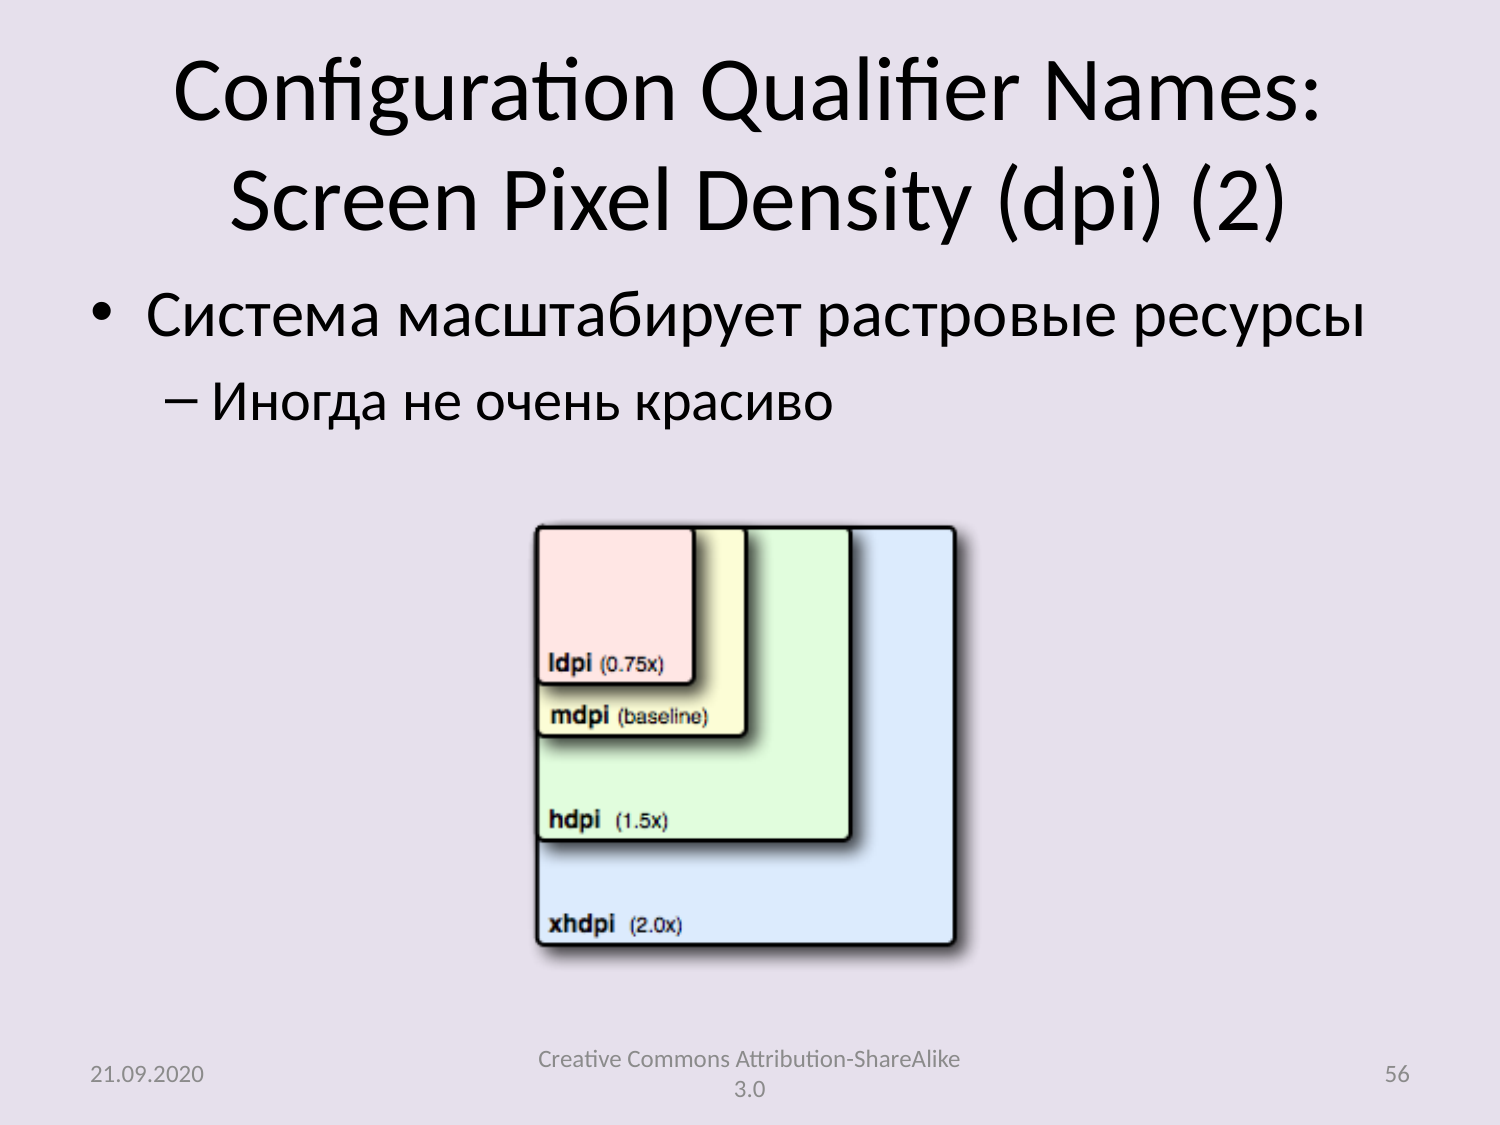

# Configuration Qualifier Names: Screen Pixel Density (dpi) (2)
Система масштабирует растровые ресурсы
Иногда не очень красиво
Creative Commons Attribution-ShareAlike 3.0
56